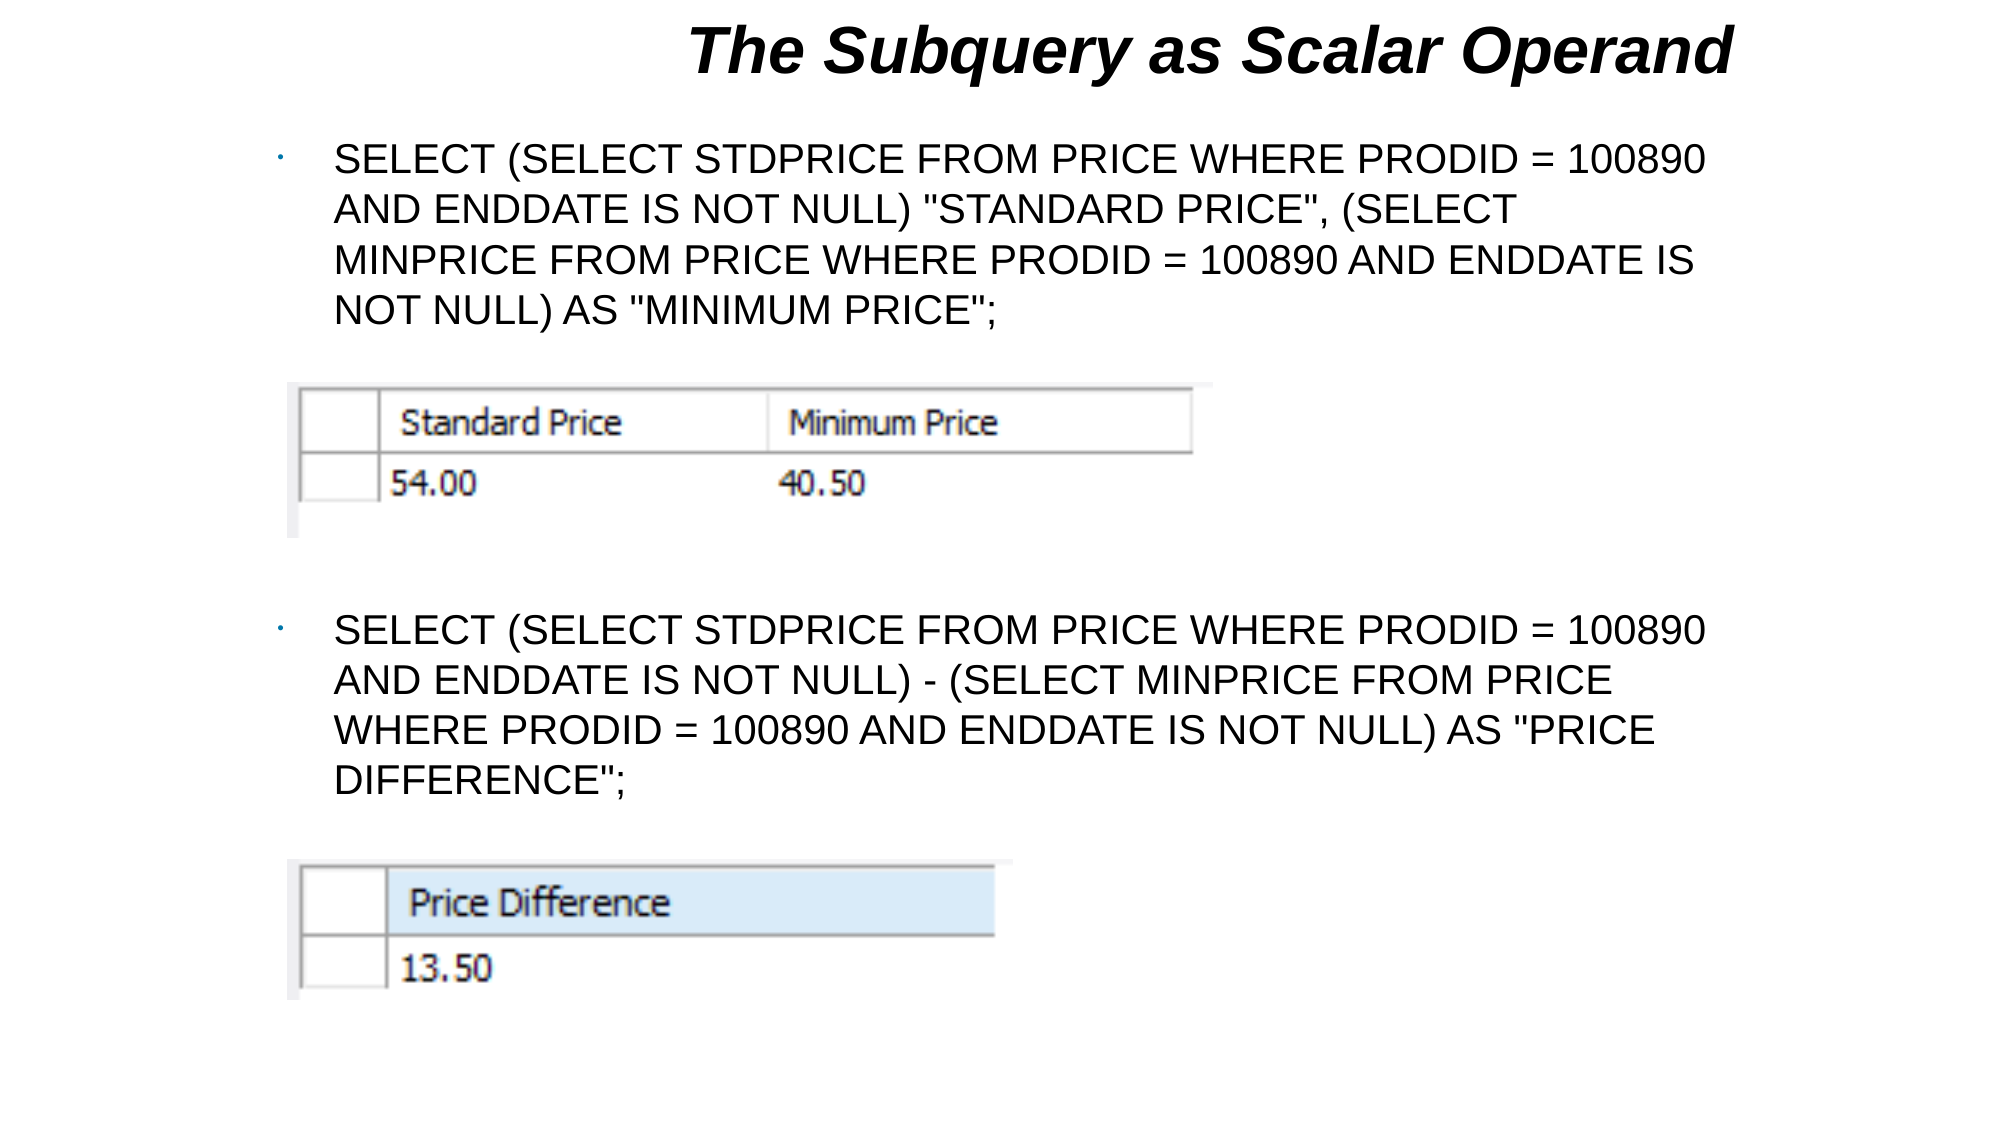

The Subquery as Scalar Operand
SELECT (SELECT STDPRICE FROM PRICE WHERE PRODID = 100890 AND ENDDATE IS NOT NULL) "STANDARD PRICE", (SELECT MINPRICE FROM PRICE WHERE PRODID = 100890 AND ENDDATE IS NOT NULL) AS "MINIMUM PRICE";
SELECT (SELECT STDPRICE FROM PRICE WHERE PRODID = 100890 AND ENDDATE IS NOT NULL) - (SELECT MINPRICE FROM PRICE WHERE PRODID = 100890 AND ENDDATE IS NOT NULL) AS "PRICE DIFFERENCE";